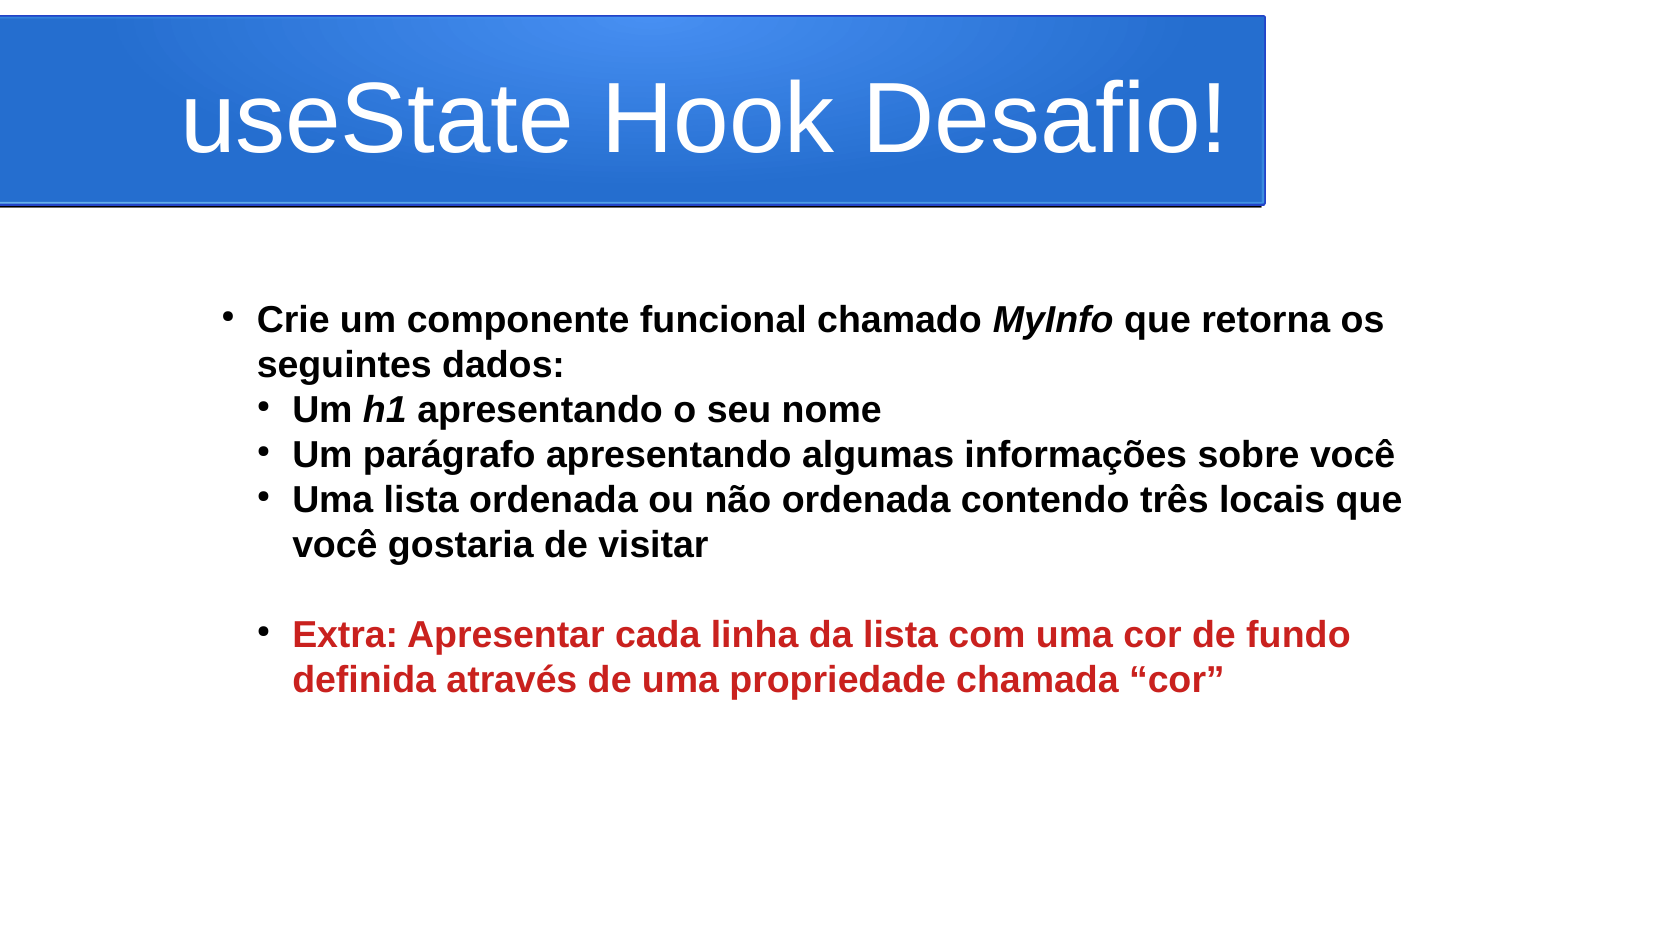

useState Hook Desafio!
Crie um componente funcional chamado MyInfo que retorna os seguintes dados:
Um h1 apresentando o seu nome
Um parágrafo apresentando algumas informações sobre você
Uma lista ordenada ou não ordenada contendo três locais que você gostaria de visitar
Extra: Apresentar cada linha da lista com uma cor de fundo definida através de uma propriedade chamada “cor”